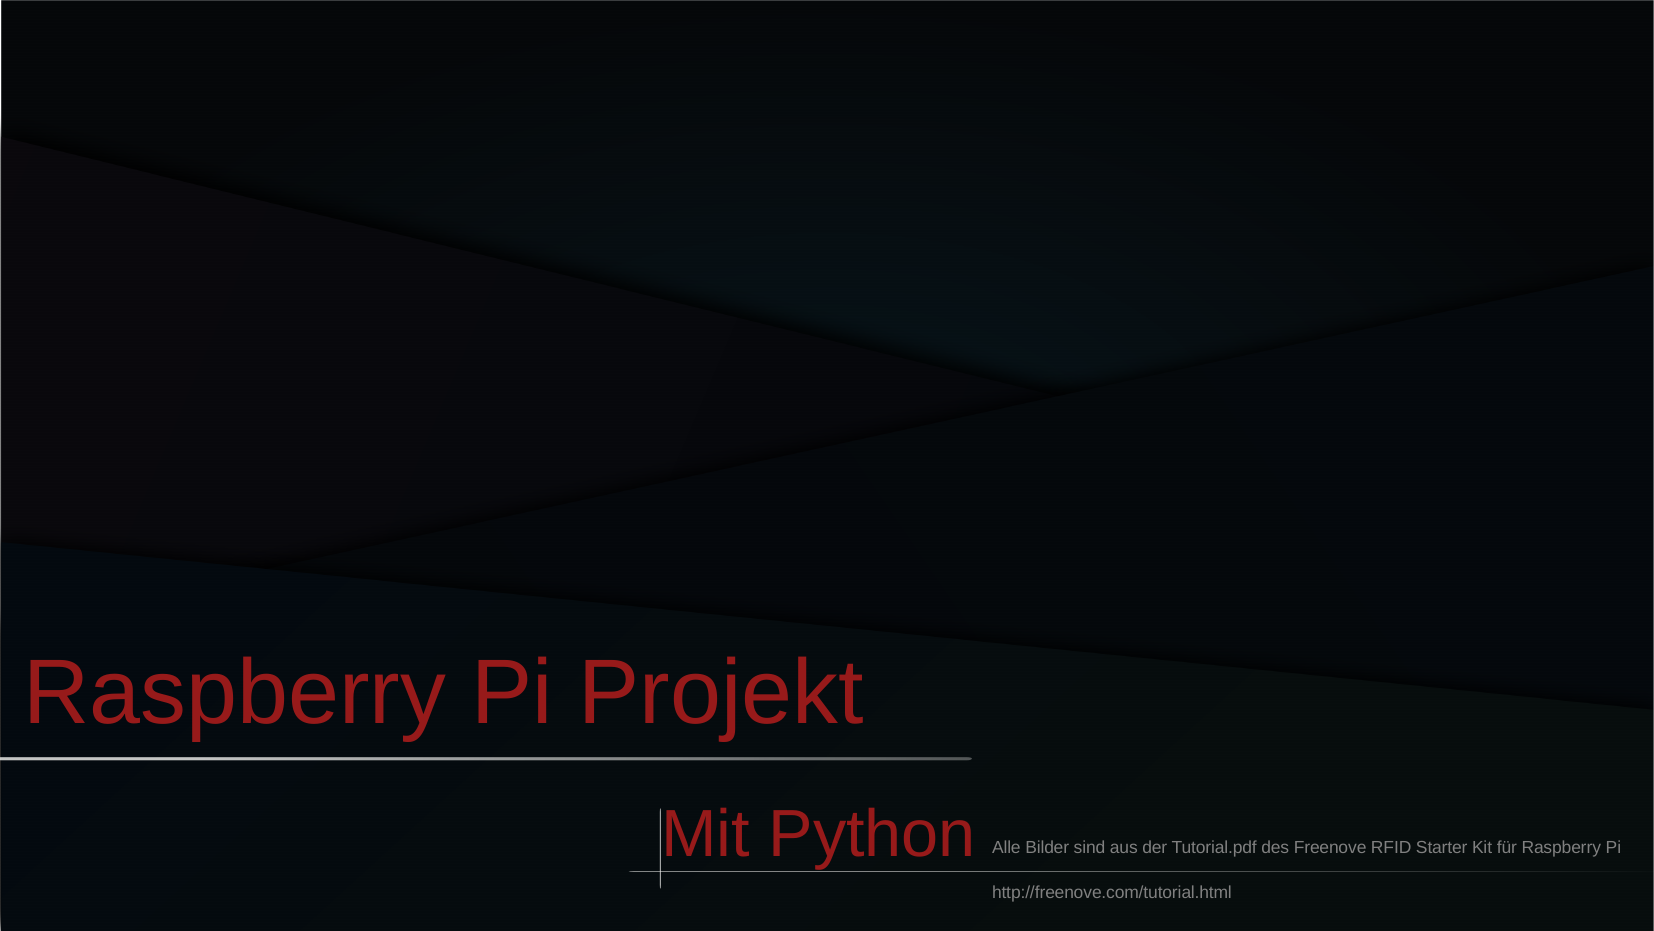

# Raspberry Pi Projekt
Mit Python
Alle Bilder sind aus der Tutorial.pdf des Freenove RFID Starter Kit für Raspberry Pi
http://freenove.com/tutorial.html